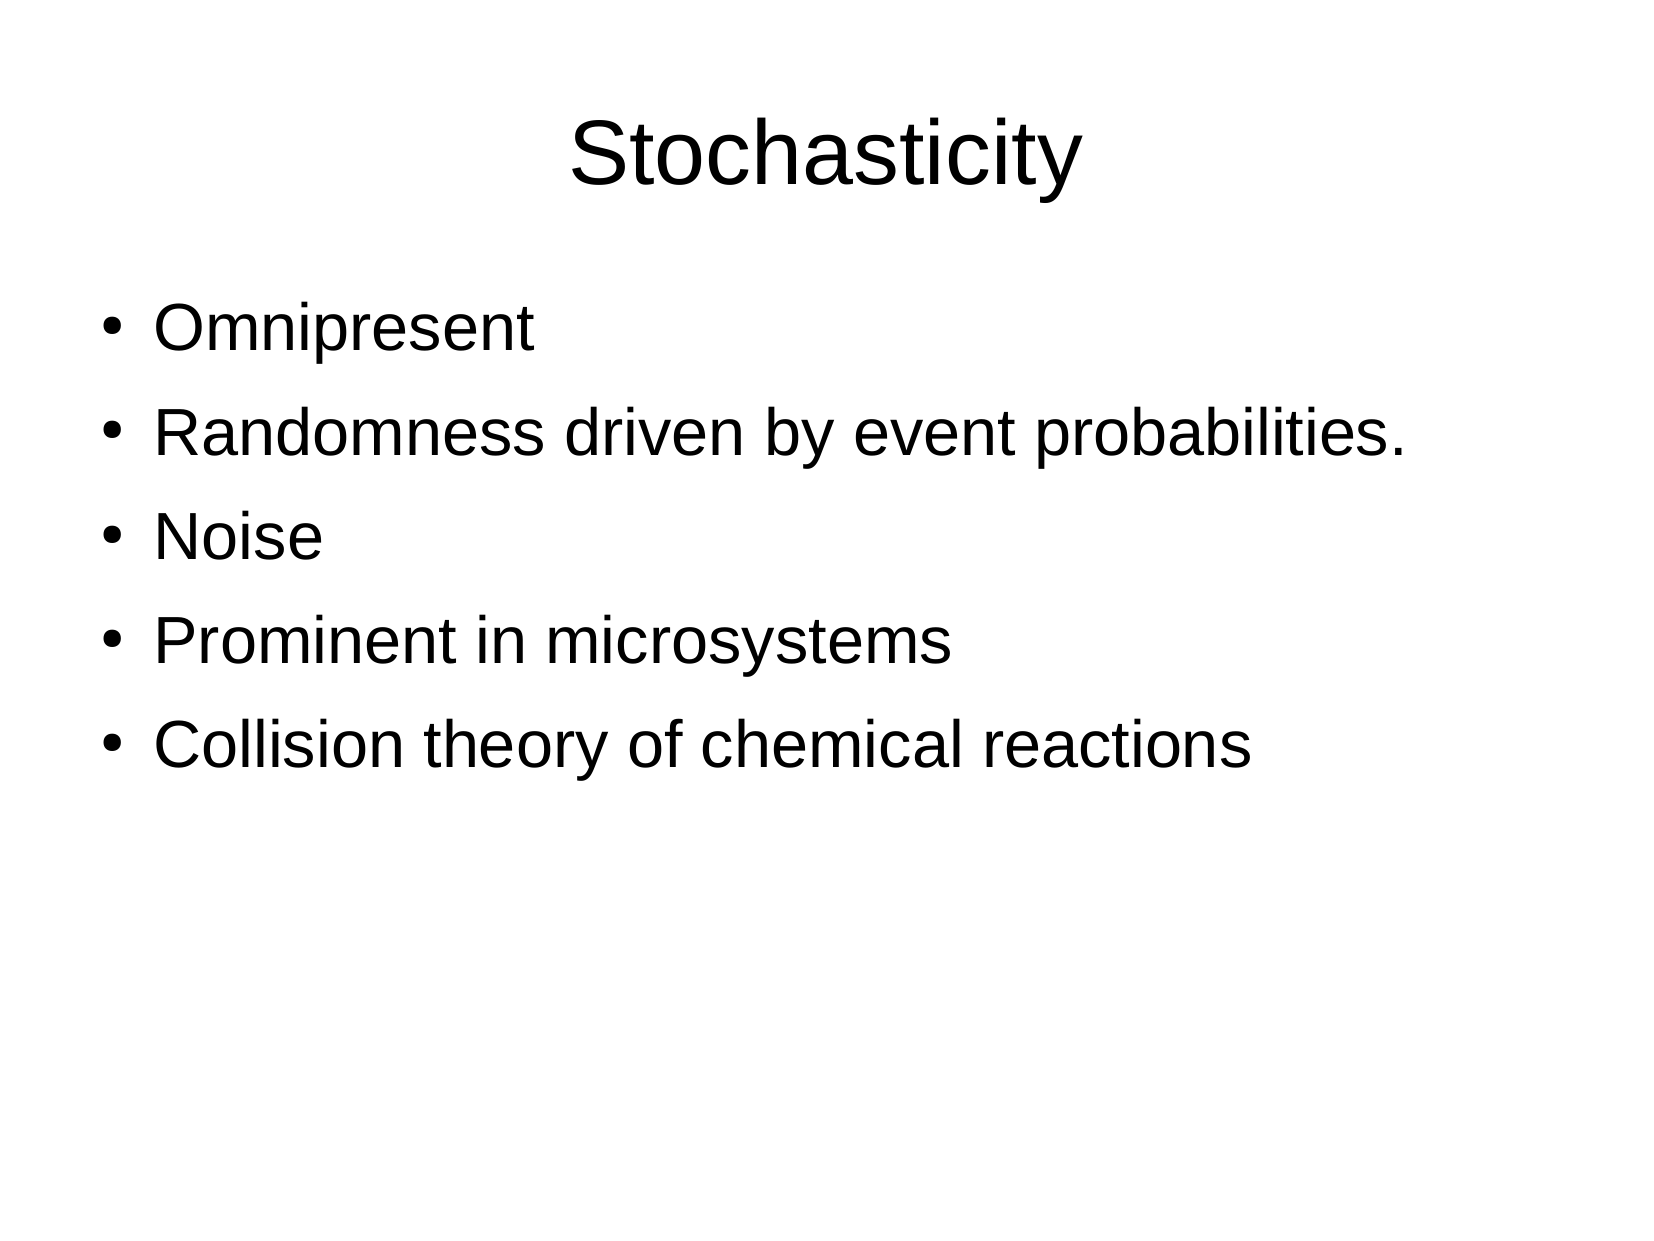

# Stochasticity
Omnipresent
Randomness driven by event probabilities.
Noise
Prominent in microsystems
Collision theory of chemical reactions